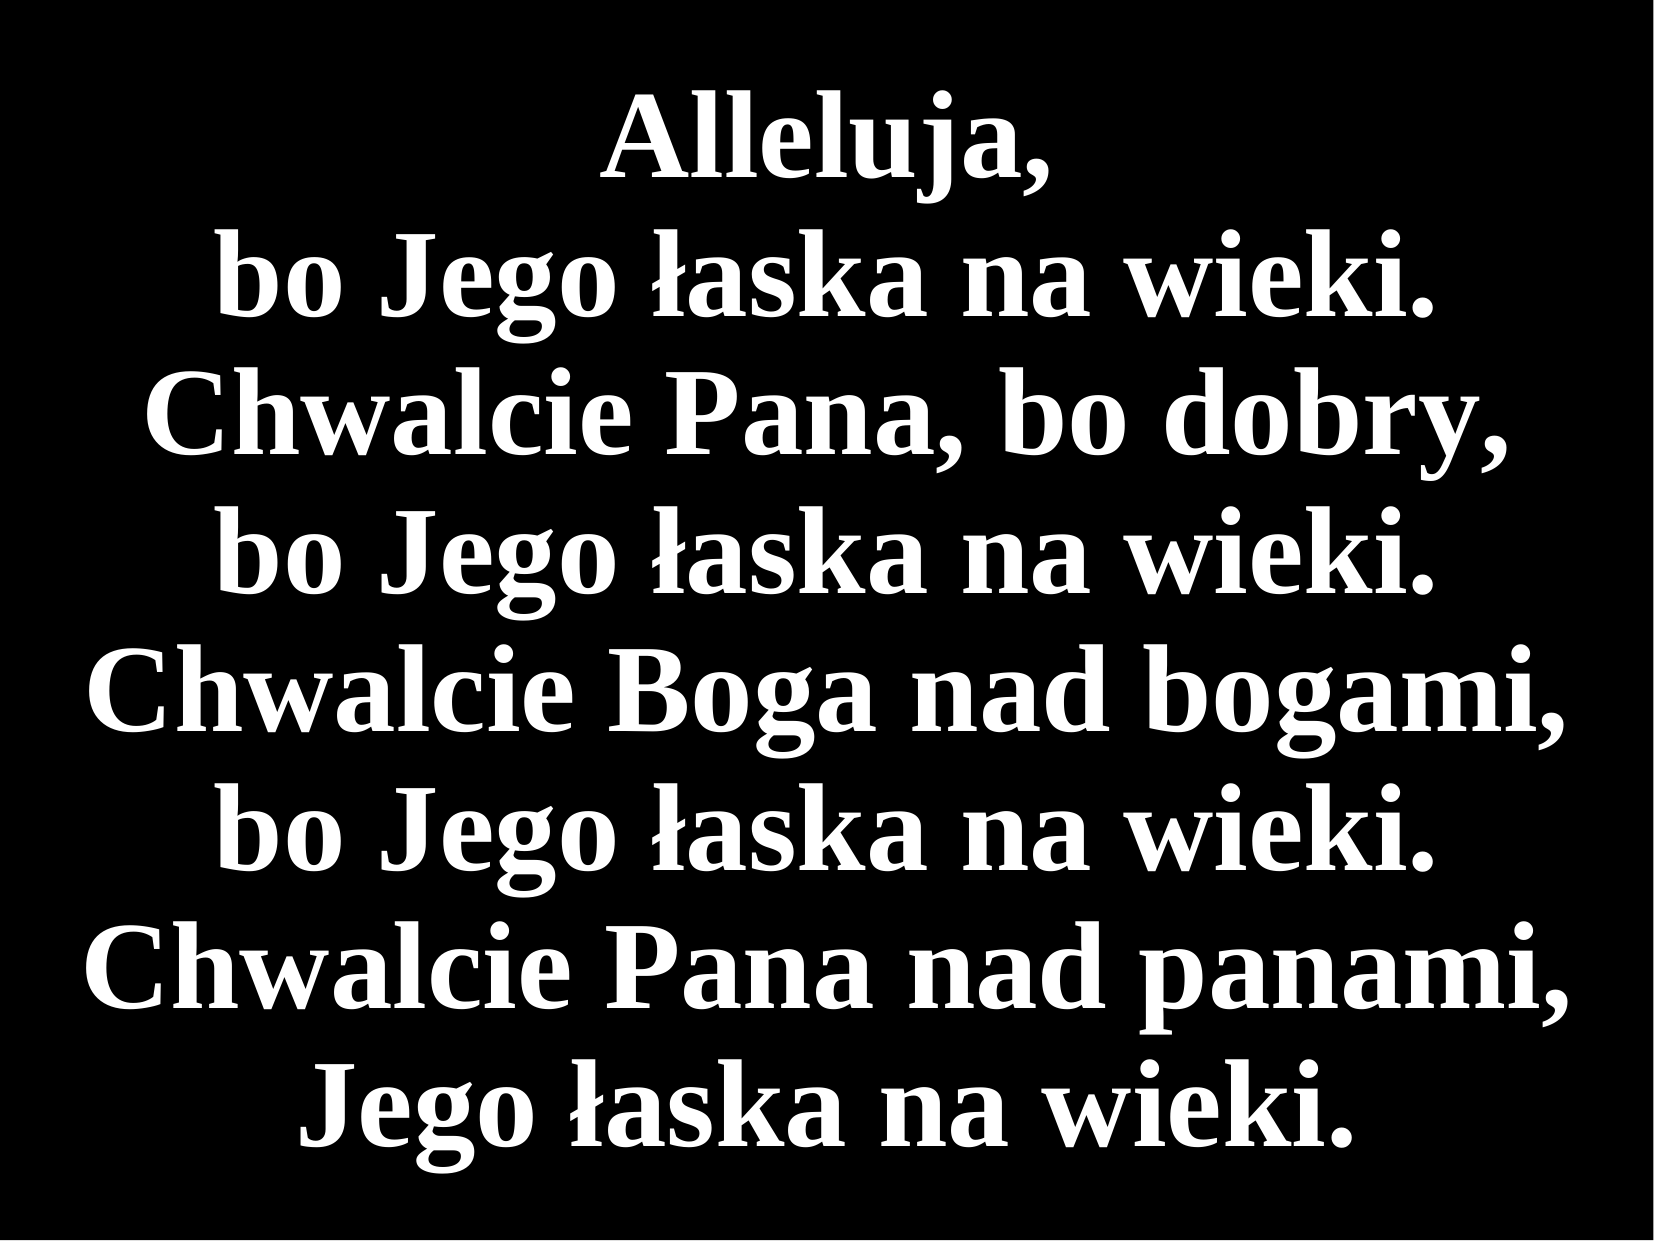

# Alleluja, bo Jego łaska na wieki. Chwalcie Pana, bo dobry, bo Jego łaska na wieki. Chwalcie Boga nad bogami, bo Jego łaska na wieki. Chwalcie Pana nad panami, Jego łaska na wieki.